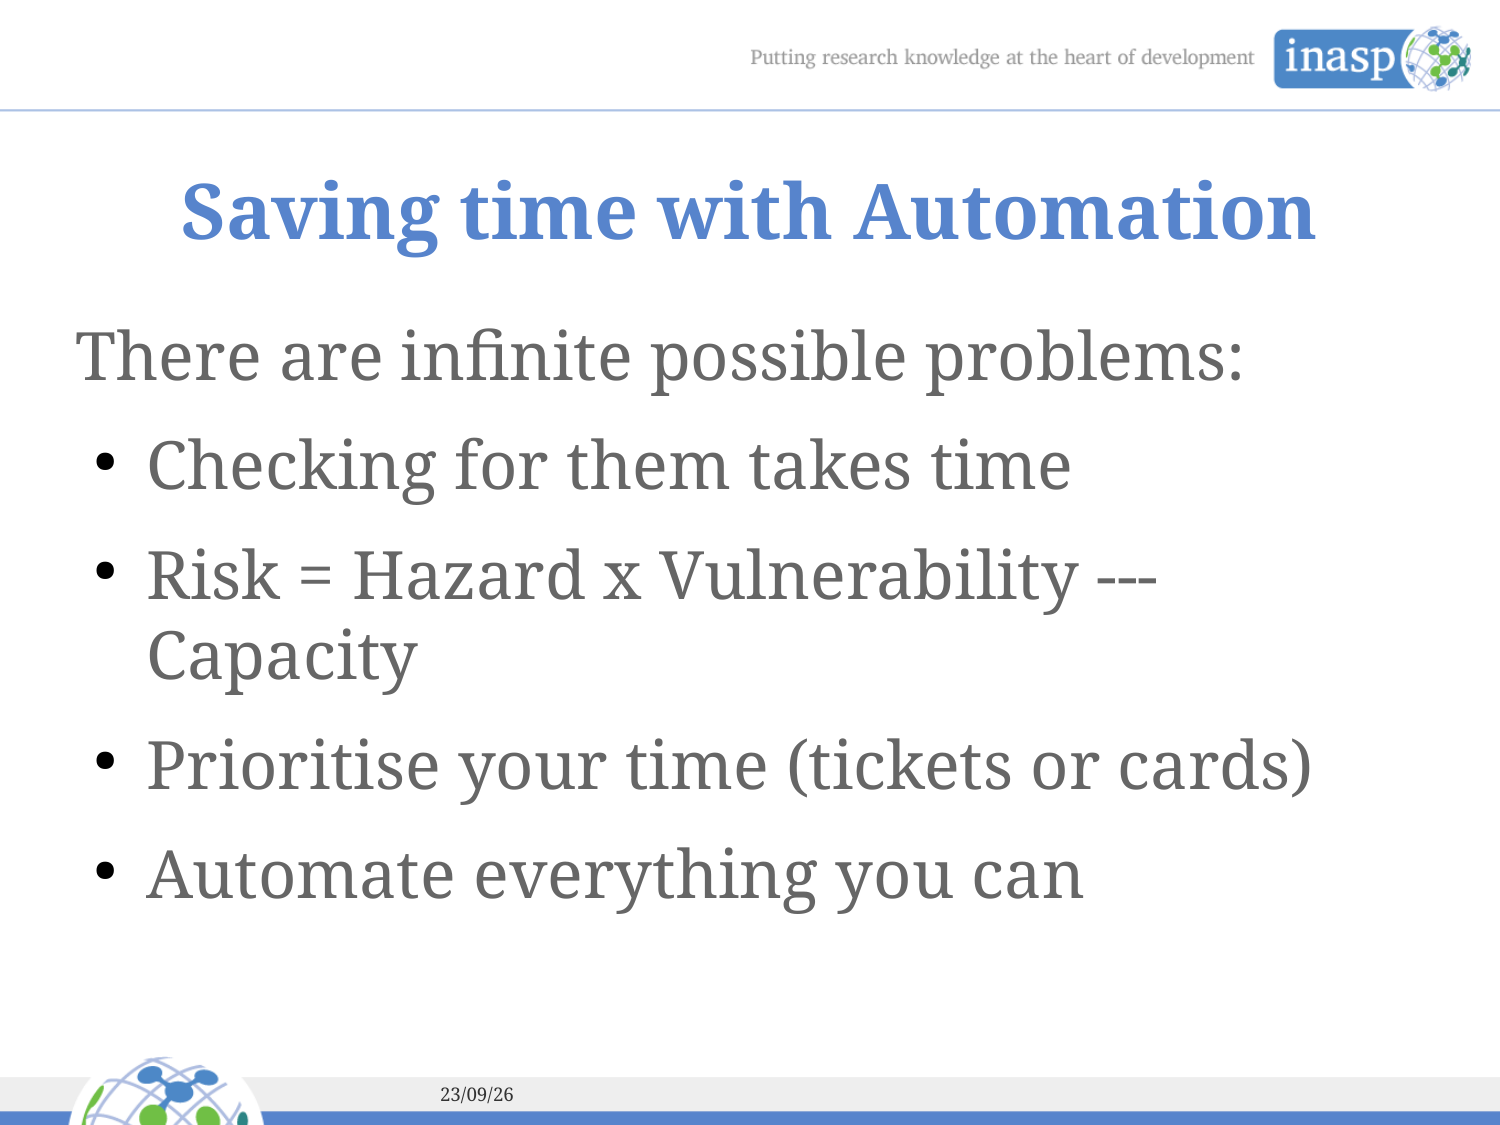

# Saving time with Automation
There are infinite possible problems:
Checking for them takes time
Risk = Hazard x Vulnerability --- Capacity
Prioritise your time (tickets or cards)
Automate everything you can